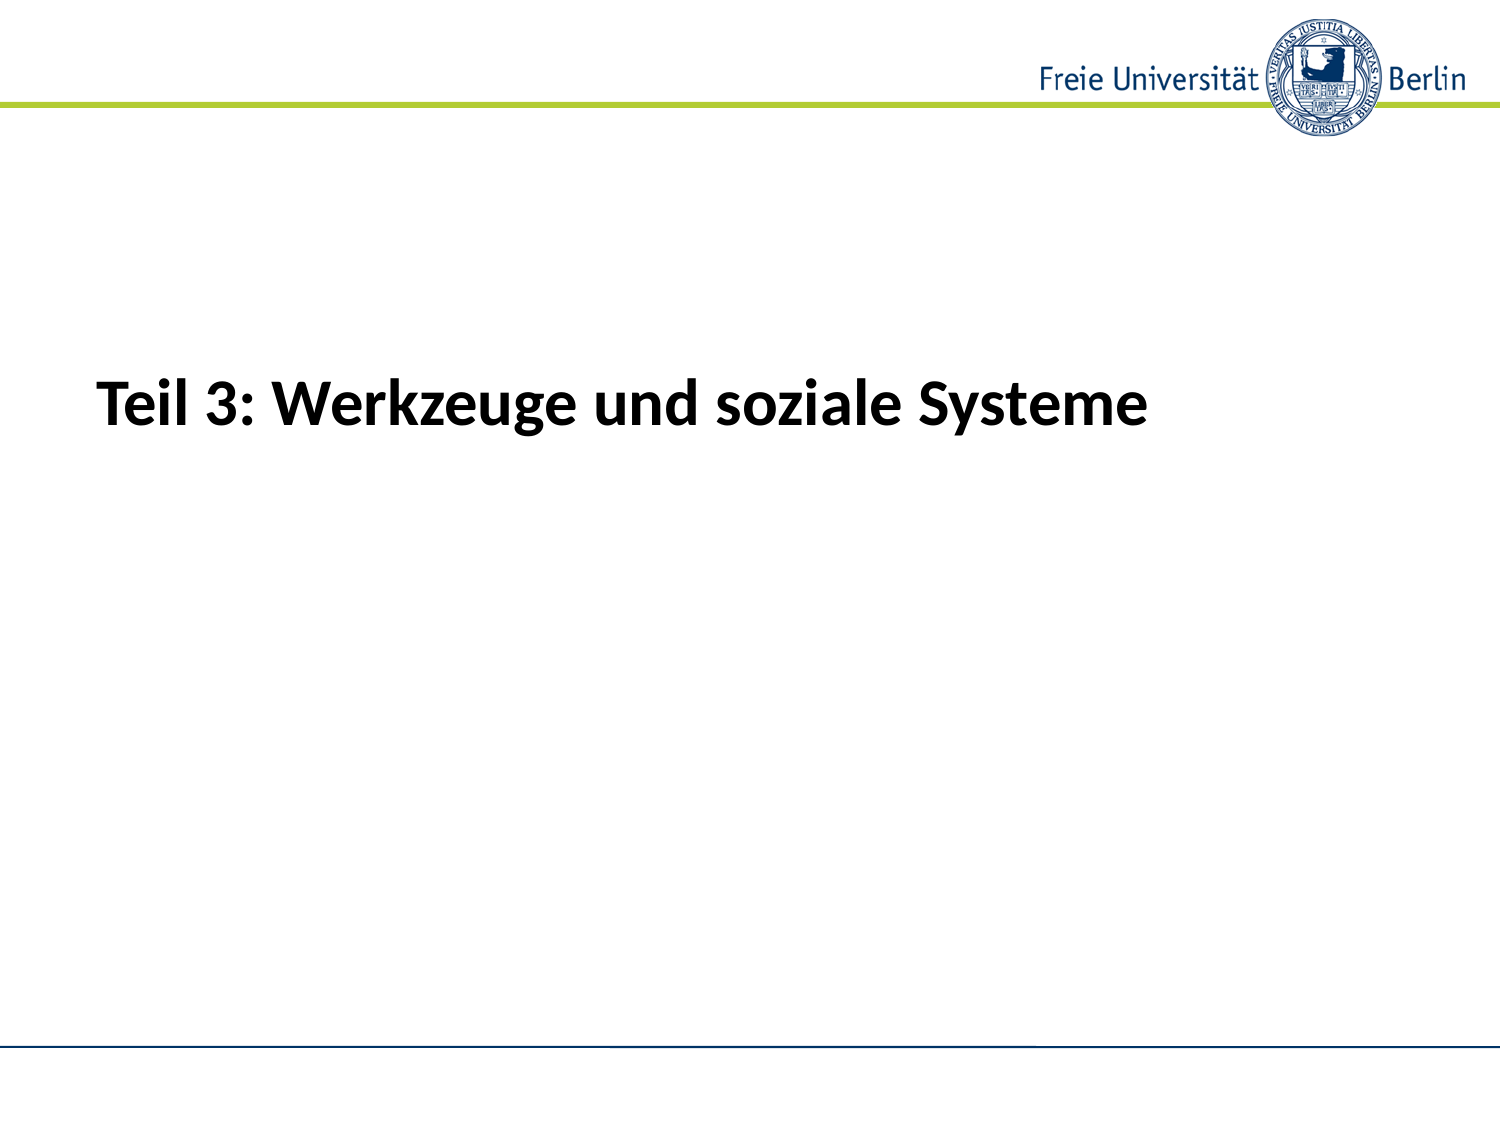

# Teil 3: Werkzeuge und soziale Systeme